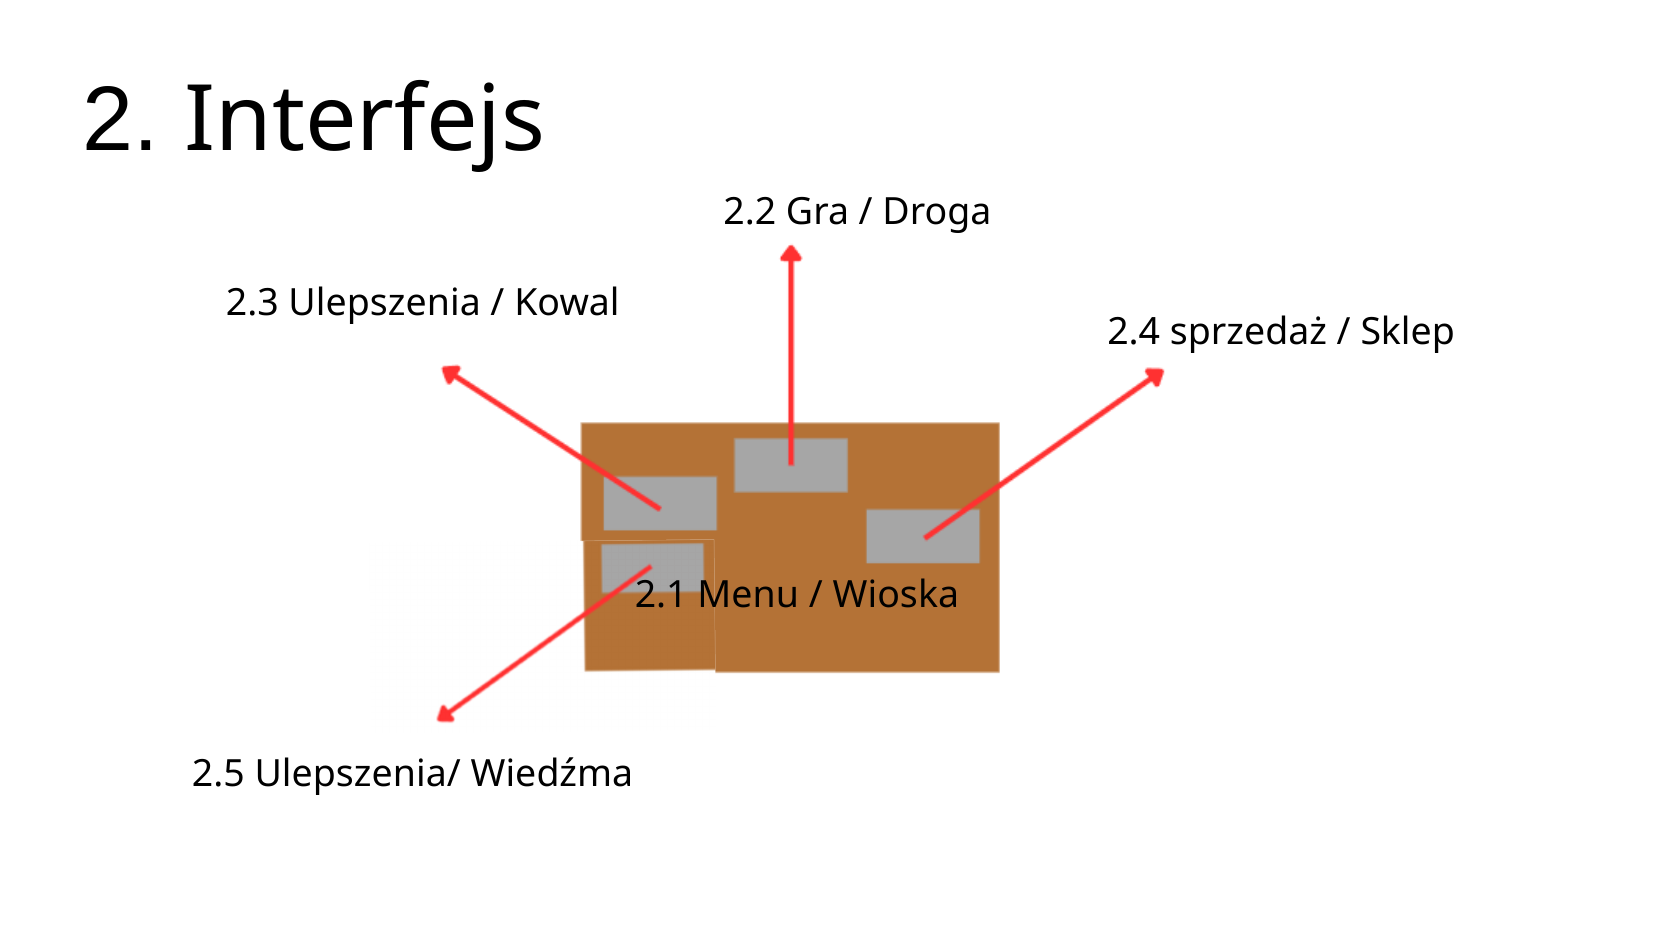

# 2. Interfejs
2.2 Gra / Droga
2.3 Ulepszenia / Kowal
2.4 sprzedaż / Sklep
2.1 Menu / Wioska
2.5 Ulepszenia/ Wiedźma